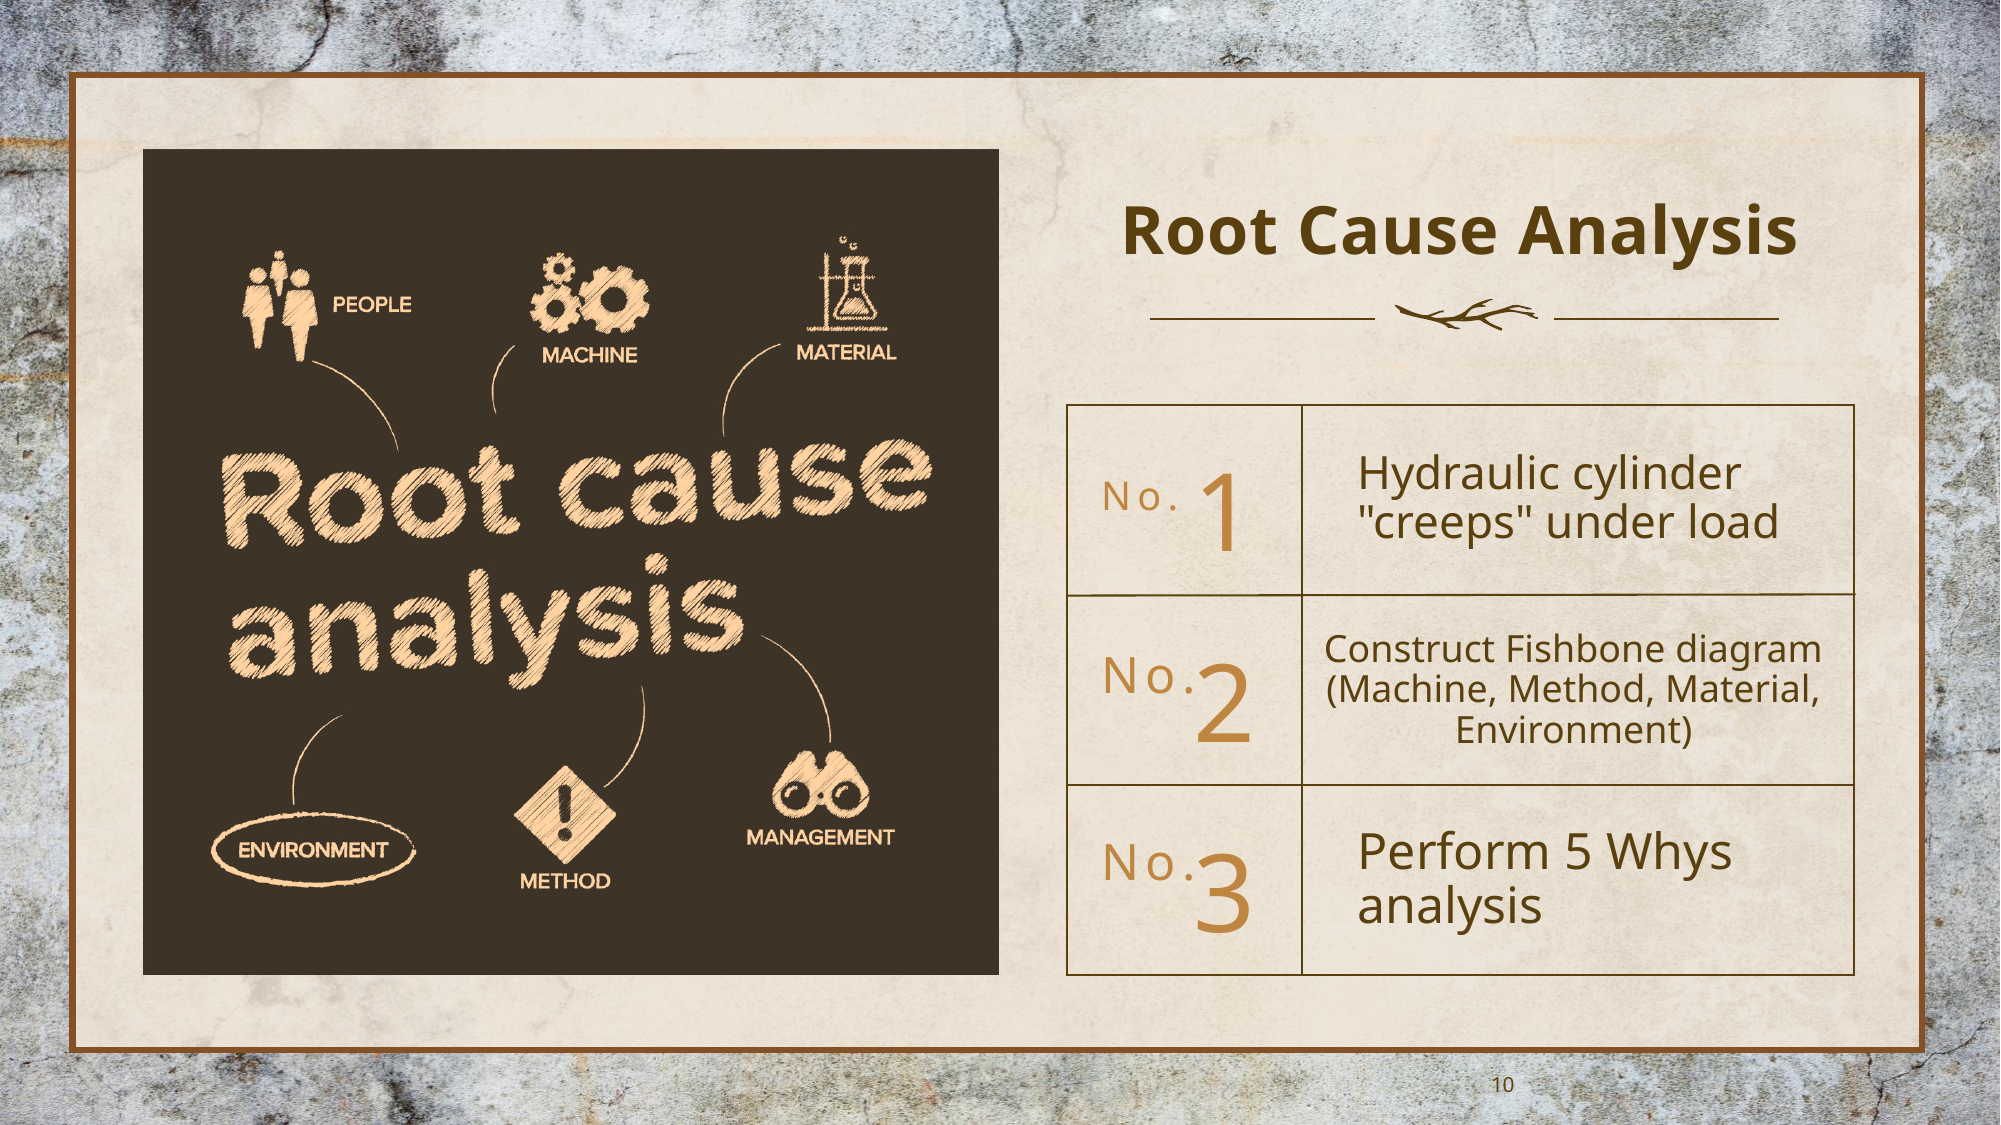

# Root Cause Analysis
Hydraulic cylinder "creeps" under load
No.
1
Construct Fishbone diagram (Machine, Method, Material, Environment)
No.
2
No.
Perform 5 Whys analysis
3